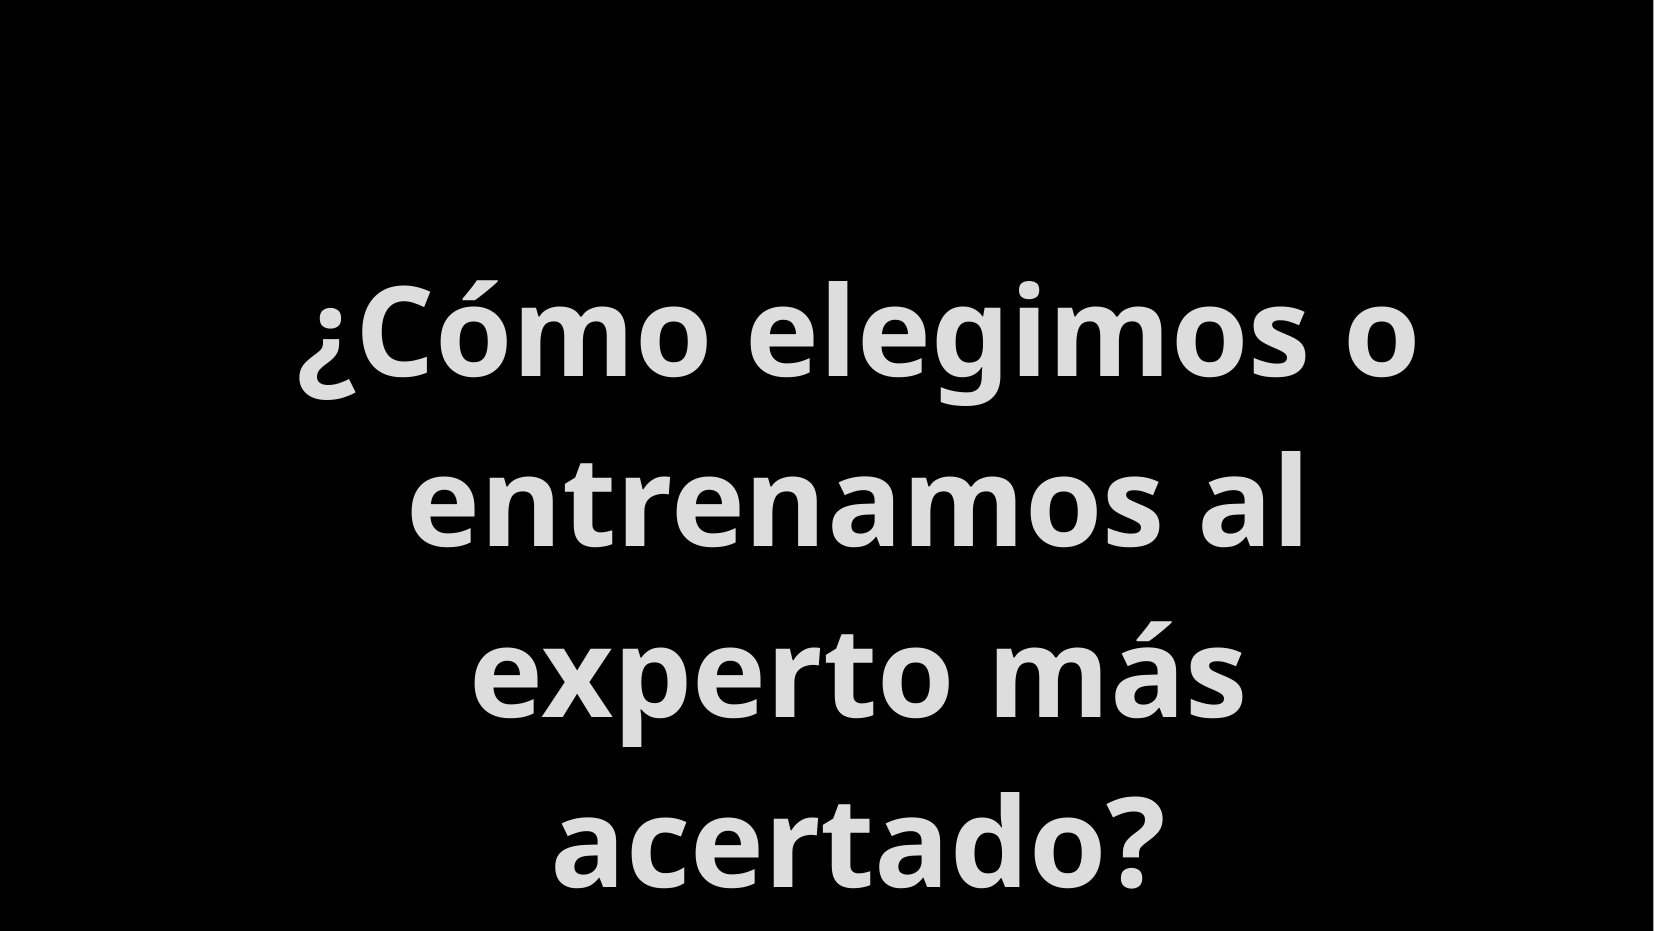

¿Cómo elegimos o entrenamos al experto más acertado?